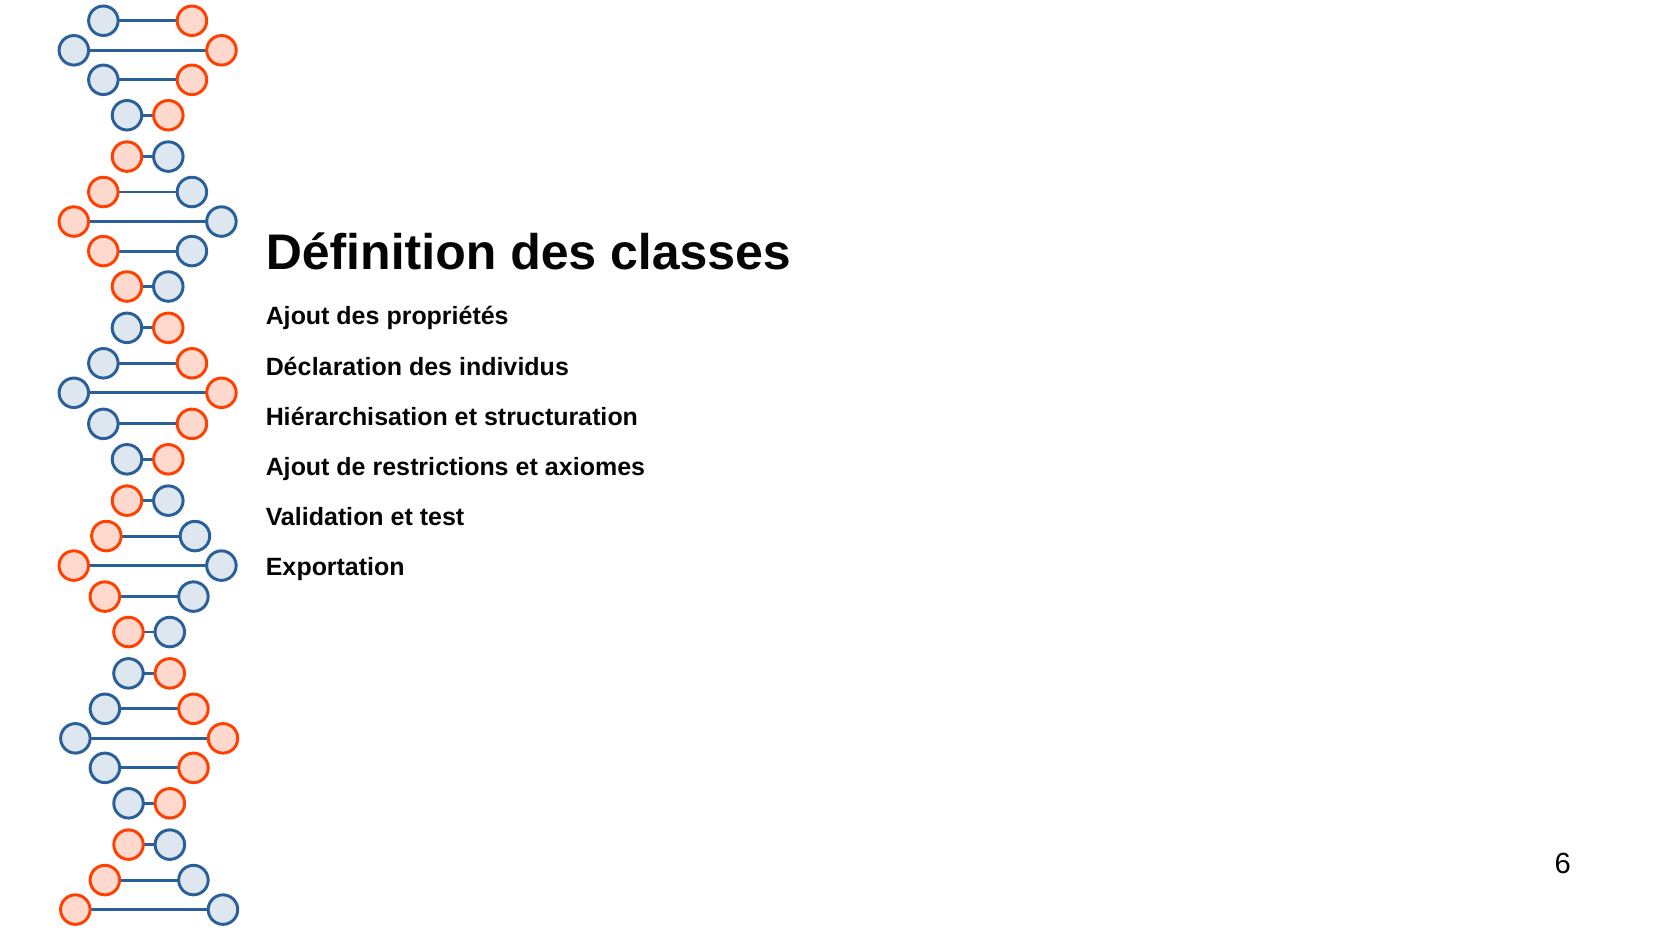

#
Définition des classes
Ajout des propriétés
Déclaration des individus
Hiérarchisation et structuration
Ajout de restrictions et axiomes
Validation et test
Exportation
6